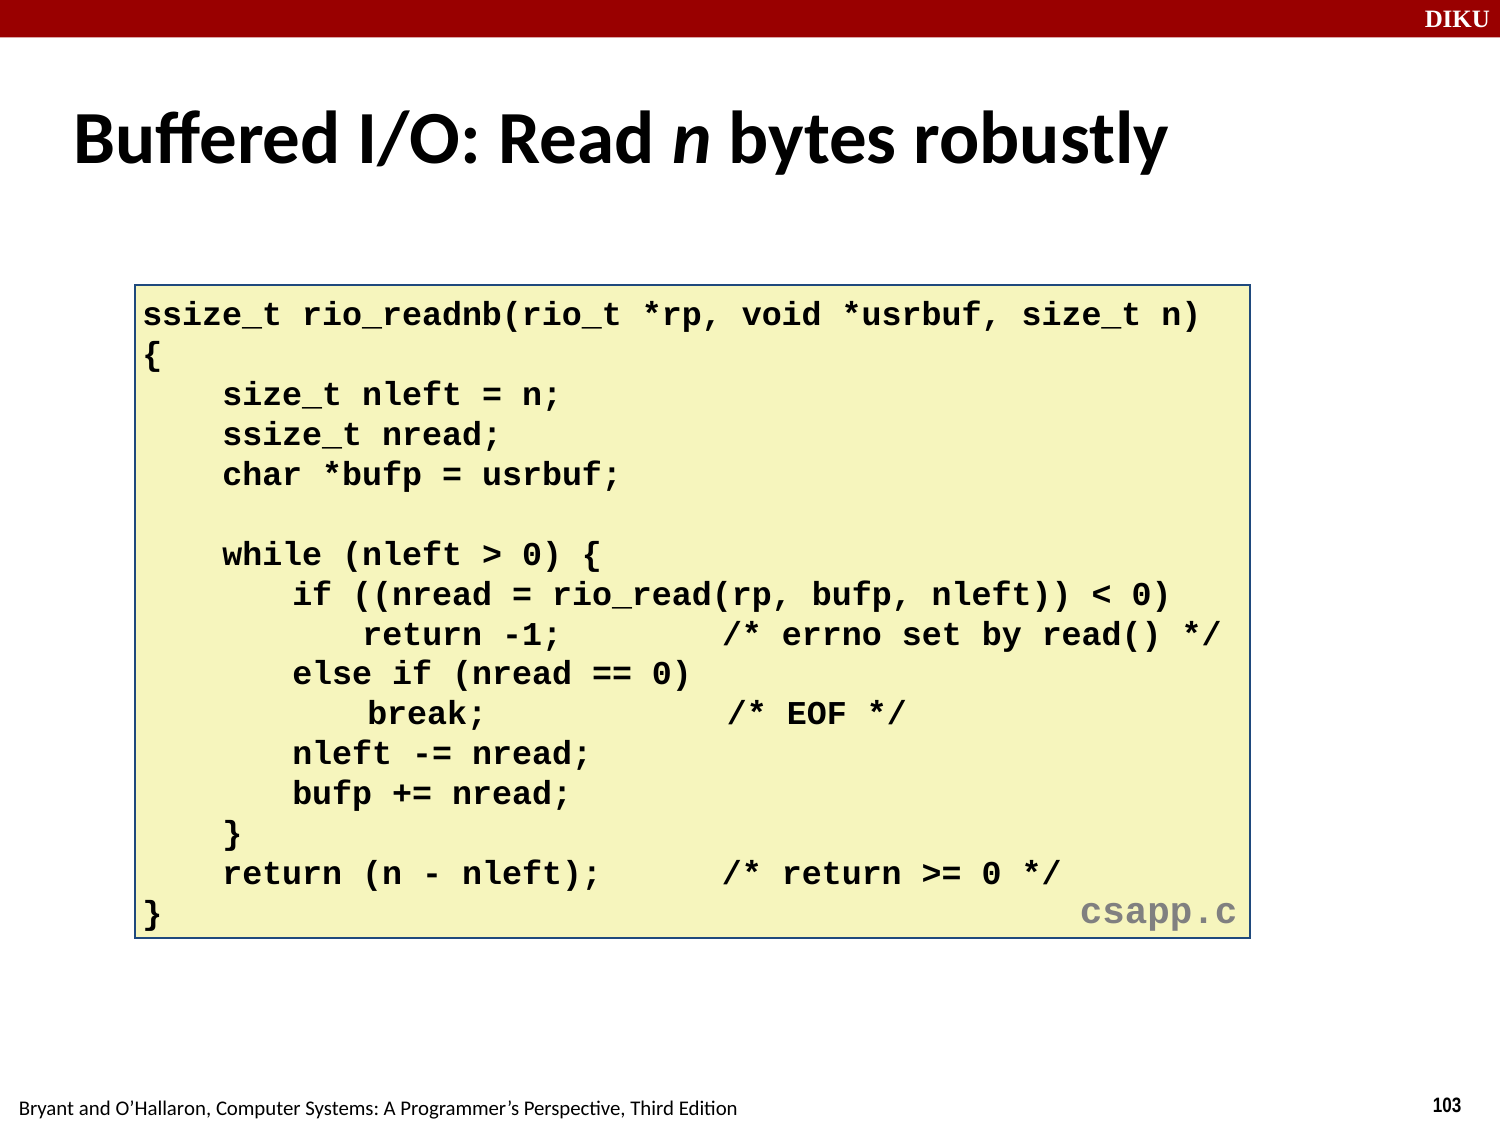

Buffered I/O: Read n bytes robustly
ssize_t rio_readnb(rio_t *rp, void *usrbuf, size_t n)
{
 size_t nleft = n;
 ssize_t nread;
 char *bufp = usrbuf;
 while (nleft > 0) {
		if ((nread = rio_read(rp, bufp, nleft)) < 0)
 return -1; /* errno set by read() */
		else if (nread == 0)
	 	break; /* EOF */
		nleft -= nread;
		bufp += nread;
 }
 return (n - nleft); /* return >= 0 */
}
csapp.c